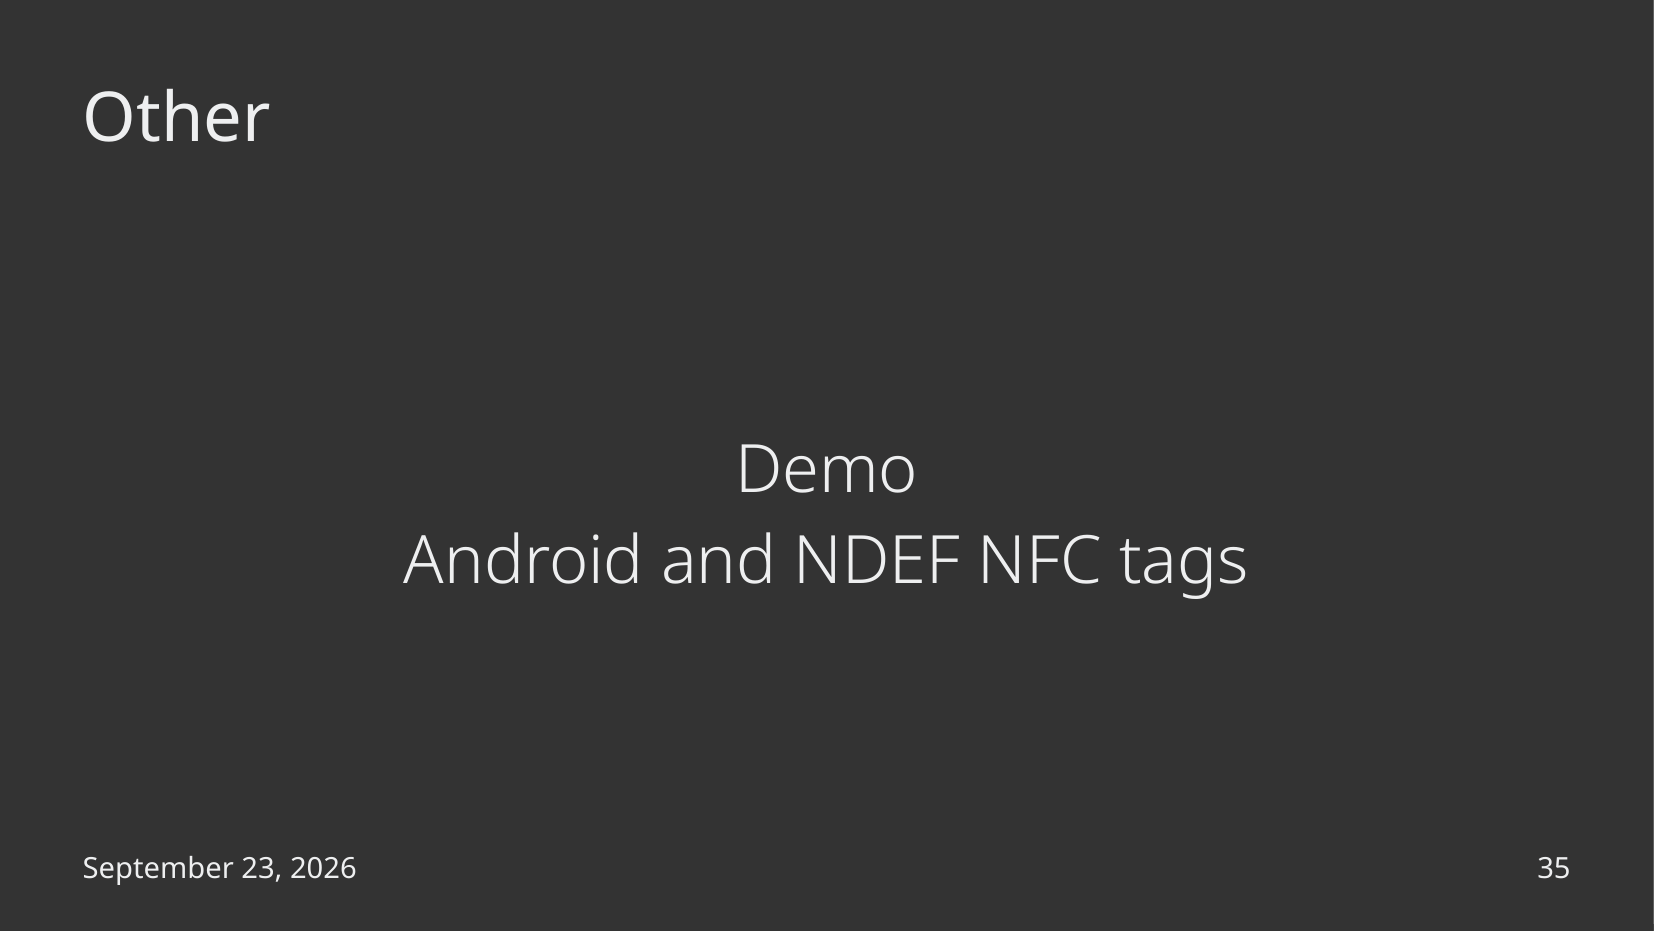

# Other
Demo
Android and NDEF NFC tags
35